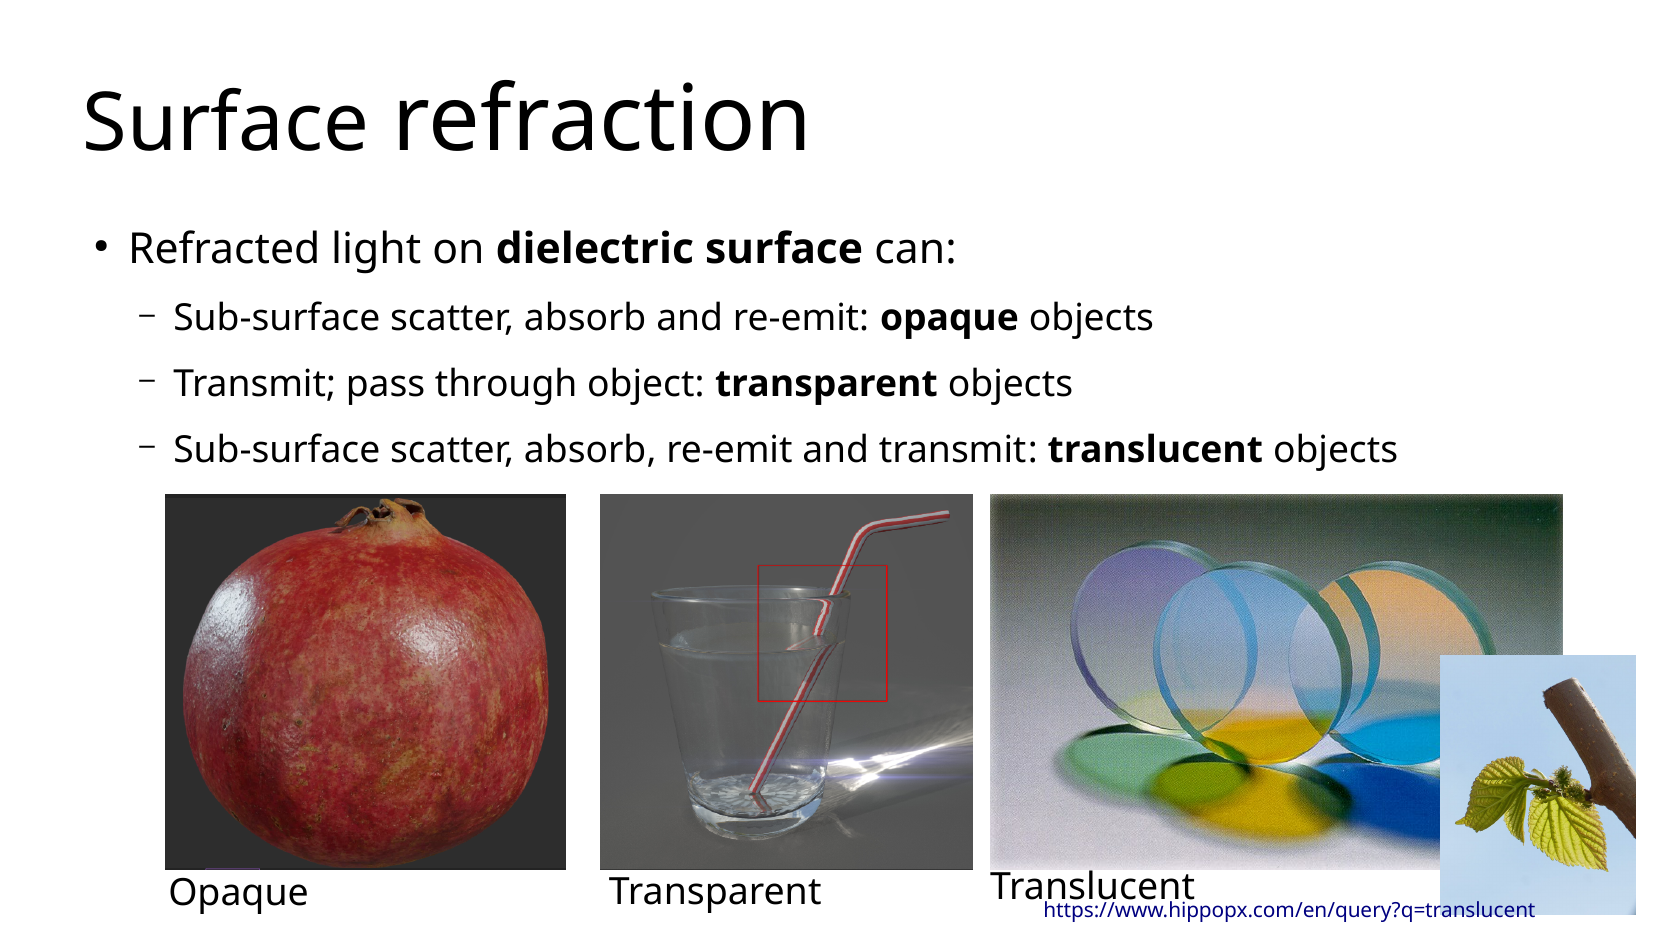

# Surface refraction
Refracted light on dielectric surface can:
Sub-surface scatter, absorb and re-emit: opaque objects
Transmit; pass through object: transparent objects
Sub-surface scatter, absorb, re-emit and transmit: translucent objects
39
Translucent
Transparent
Opaque
https://www.hippopx.com/en/query?q=translucent